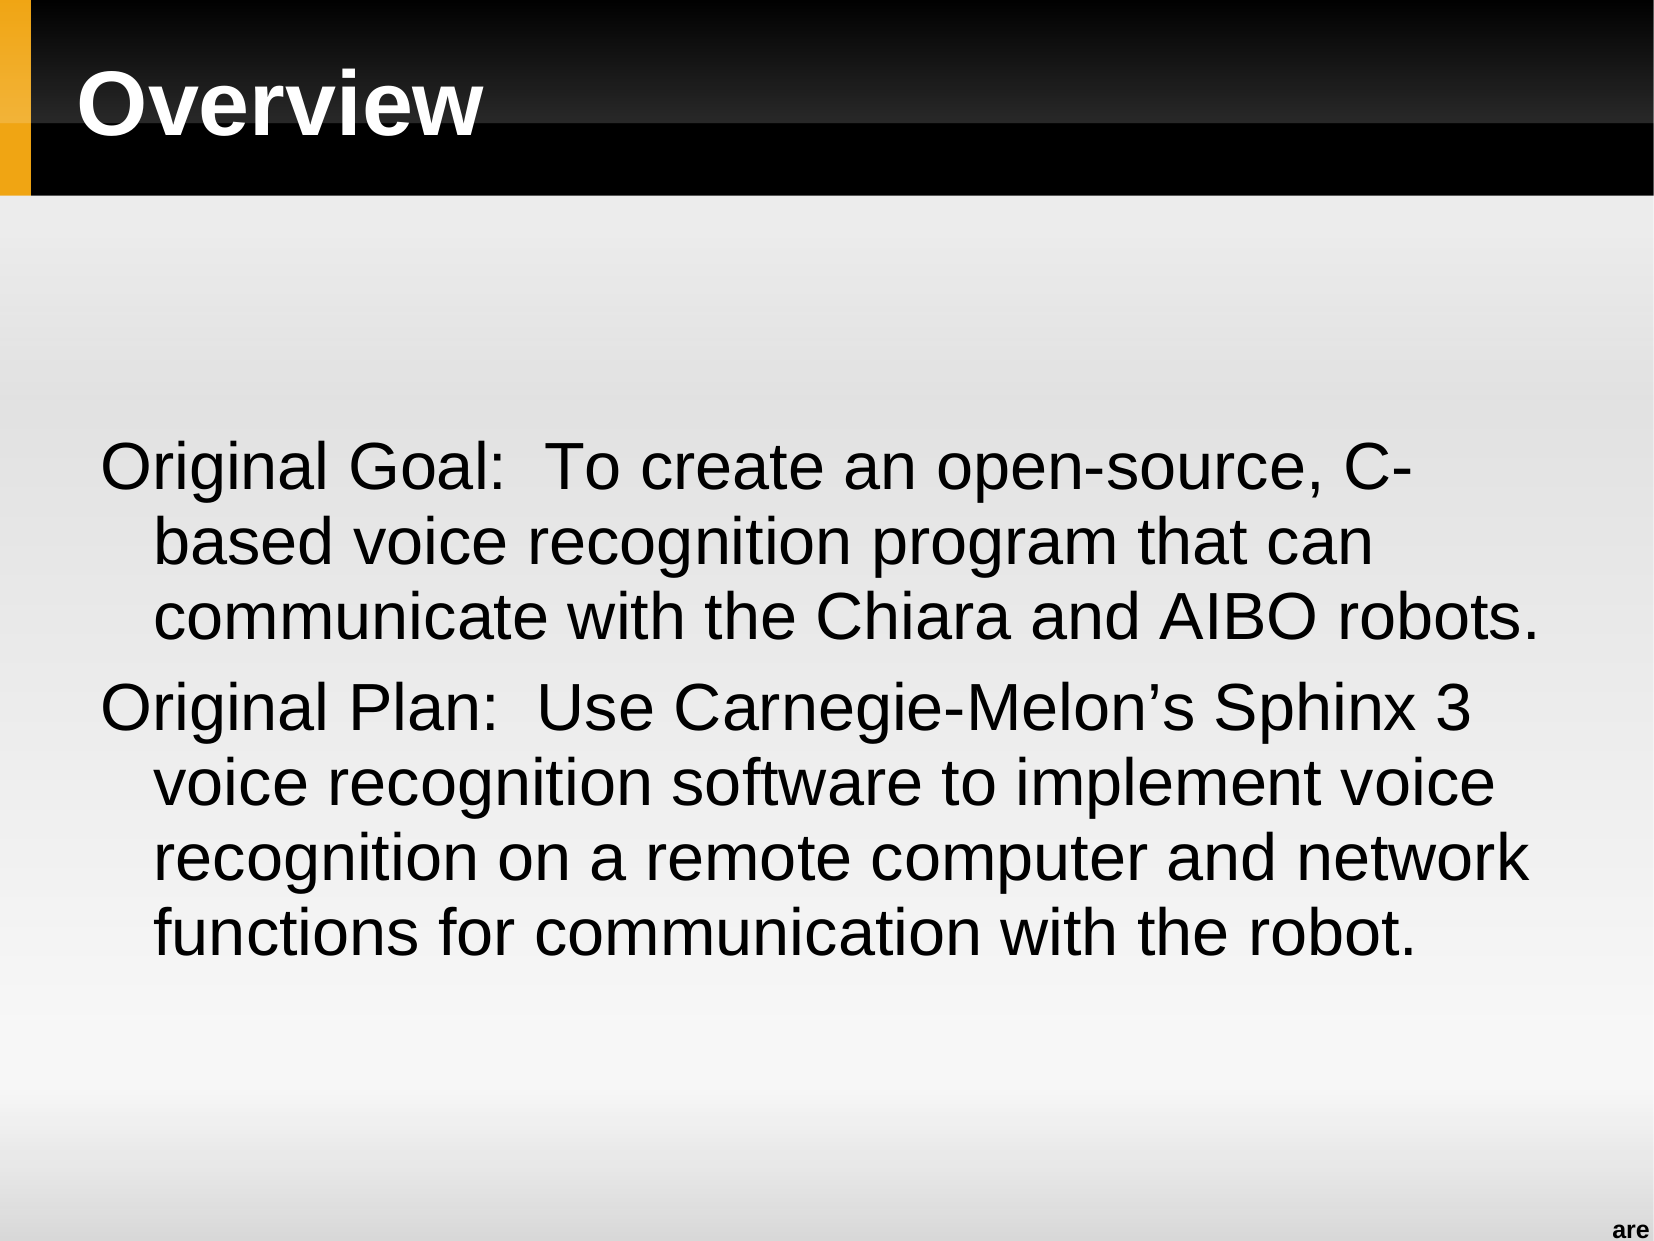

# Overview
Original Goal: To create an open-source, C-based voice recognition program that can communicate with the Chiara and AIBO robots.
Original Plan: Use Carnegie-Melon’s Sphinx 3 voice recognition software to implement voice recognition on a remote computer and network functions for communication with the robot.
are